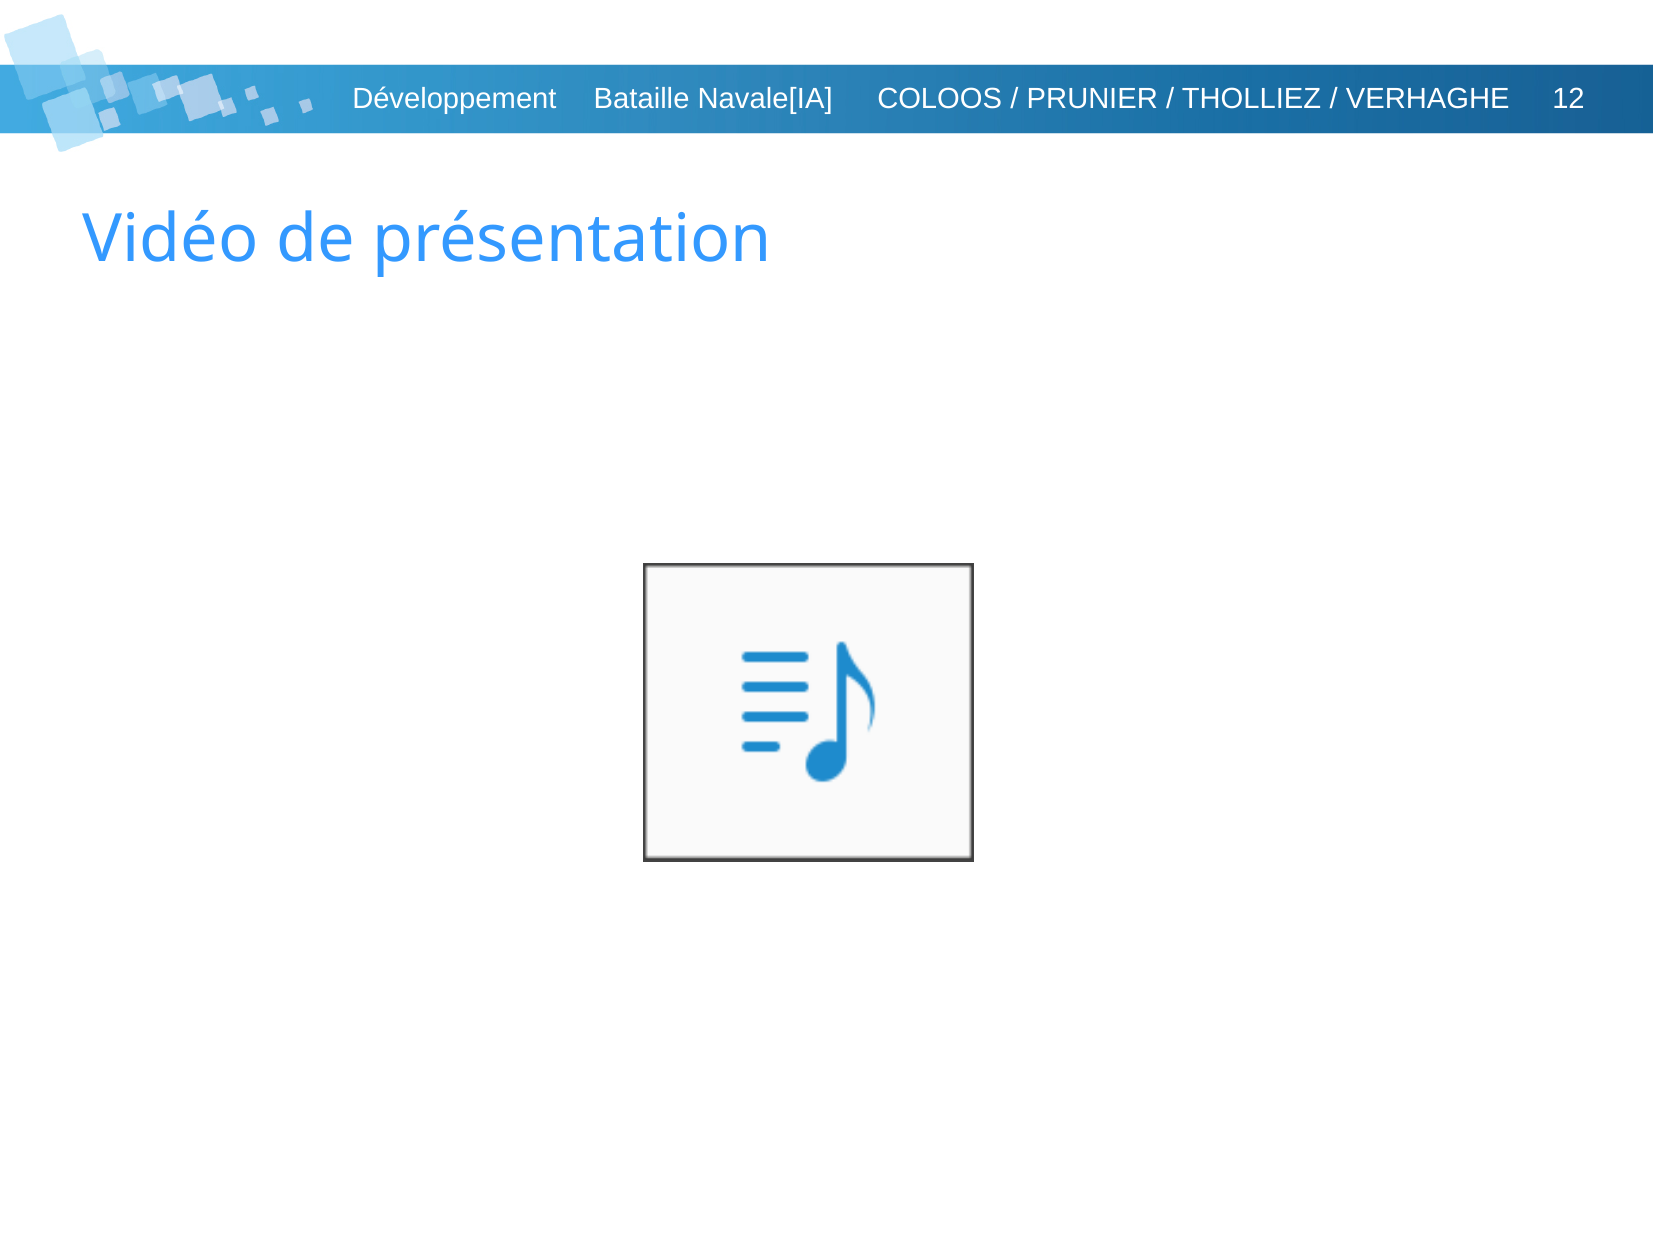

Développement	 Bataille Navale[IA]	COLOOS / PRUNIER / THOLLIEZ / VERHAGHE 	12
# Vidéo de présentation